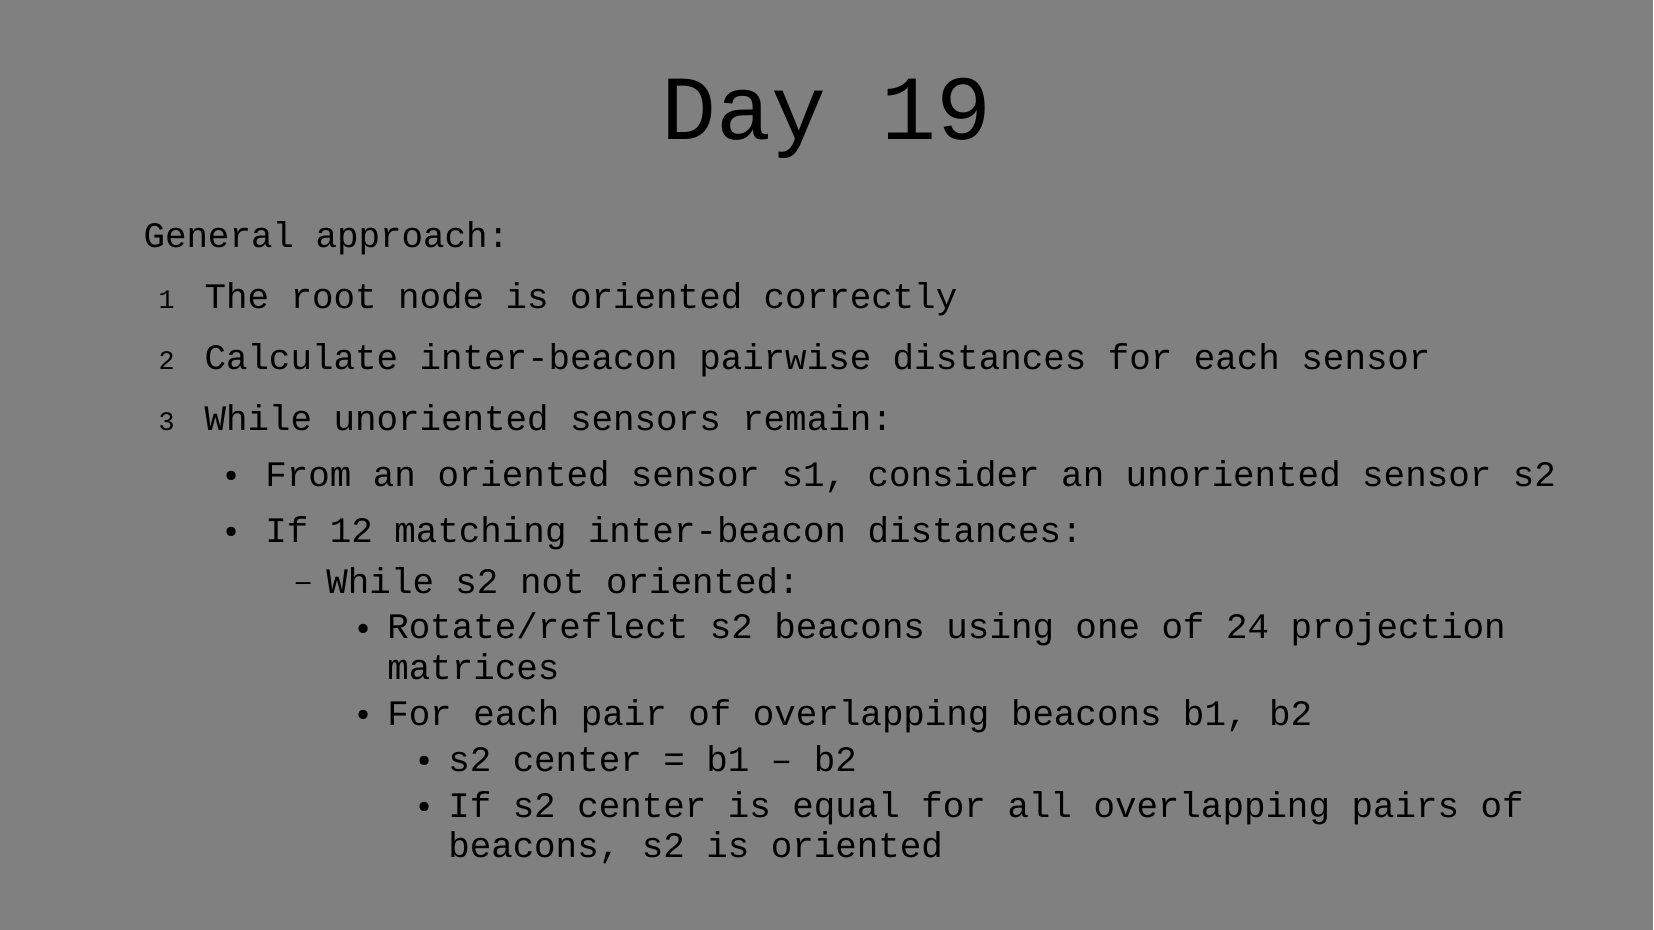

# Day 19
General approach:
The root node is oriented correctly
Calculate inter-beacon pairwise distances for each sensor
While unoriented sensors remain:
From an oriented sensor s1, consider an unoriented sensor s2
If 12 matching inter-beacon distances:
While s2 not oriented:
Rotate/reflect s2 beacons using one of 24 projection matrices
For each pair of overlapping beacons b1, b2
s2 center = b1 – b2
If s2 center is equal for all overlapping pairs of beacons, s2 is oriented